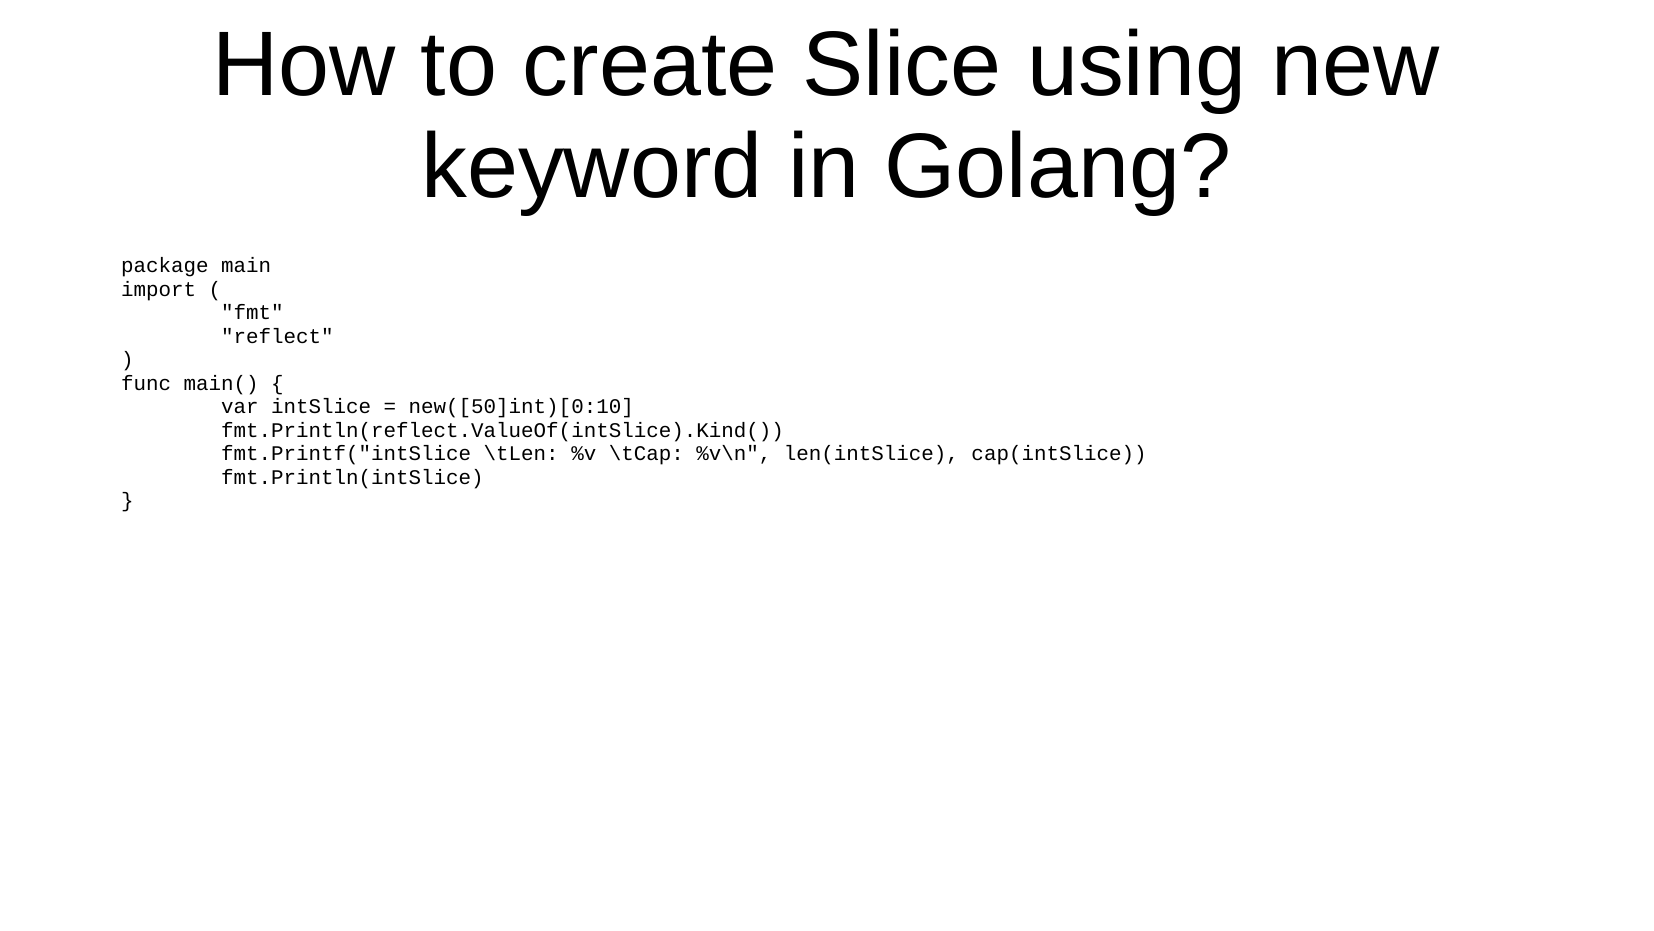

# How to create Slice using new keyword in Golang?
package main
import (
 "fmt"
 "reflect"
)
func main() {
 var intSlice = new([50]int)[0:10]
 fmt.Println(reflect.ValueOf(intSlice).Kind())
 fmt.Printf("intSlice \tLen: %v \tCap: %v\n", len(intSlice), cap(intSlice))
 fmt.Println(intSlice)
}